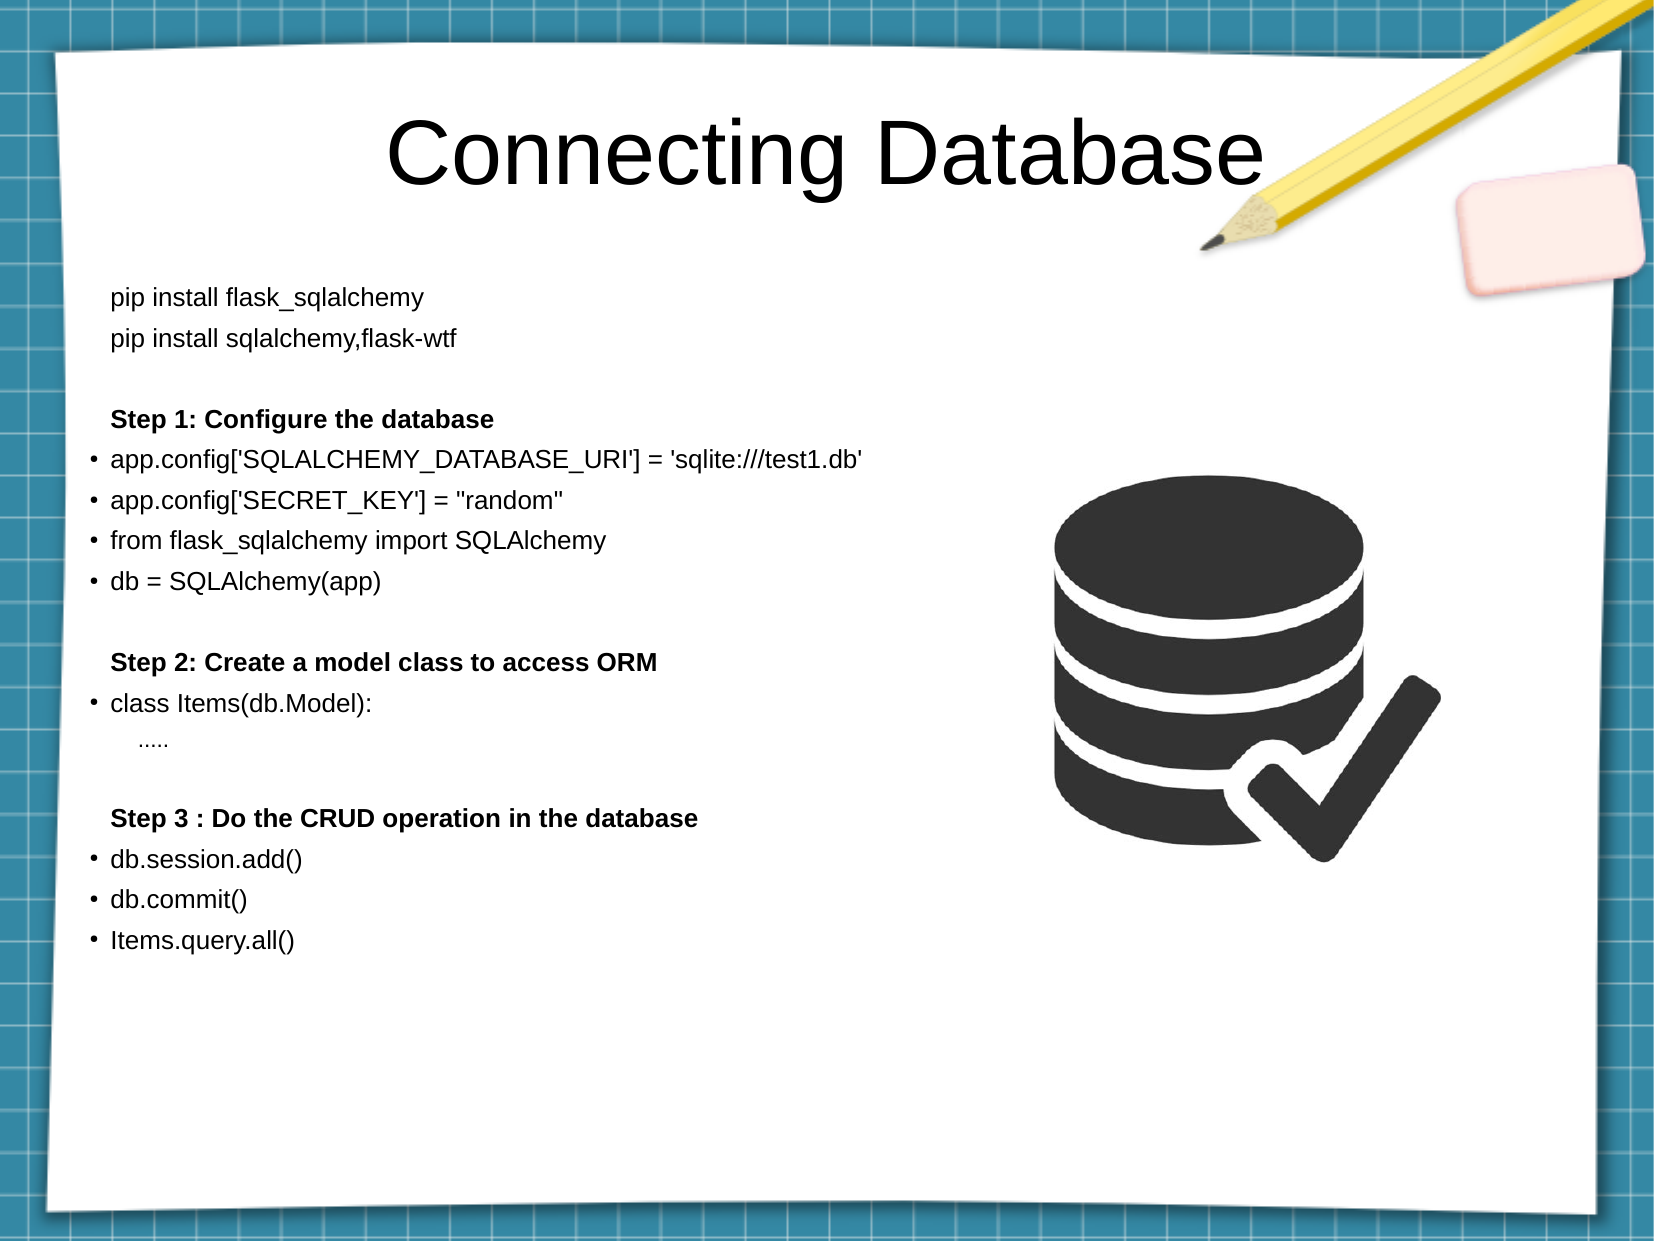

# Connecting Database
pip install flask_sqlalchemy
pip install sqlalchemy,flask-wtf
Step 1: Configure the database
app.config['SQLALCHEMY_DATABASE_URI'] = 'sqlite:///test1.db'
app.config['SECRET_KEY'] = "random"
from flask_sqlalchemy import SQLAlchemy
db = SQLAlchemy(app)
Step 2: Create a model class to access ORM
class Items(db.Model):
.....
Step 3 : Do the CRUD operation in the database
db.session.add()
db.commit()
Items.query.all()